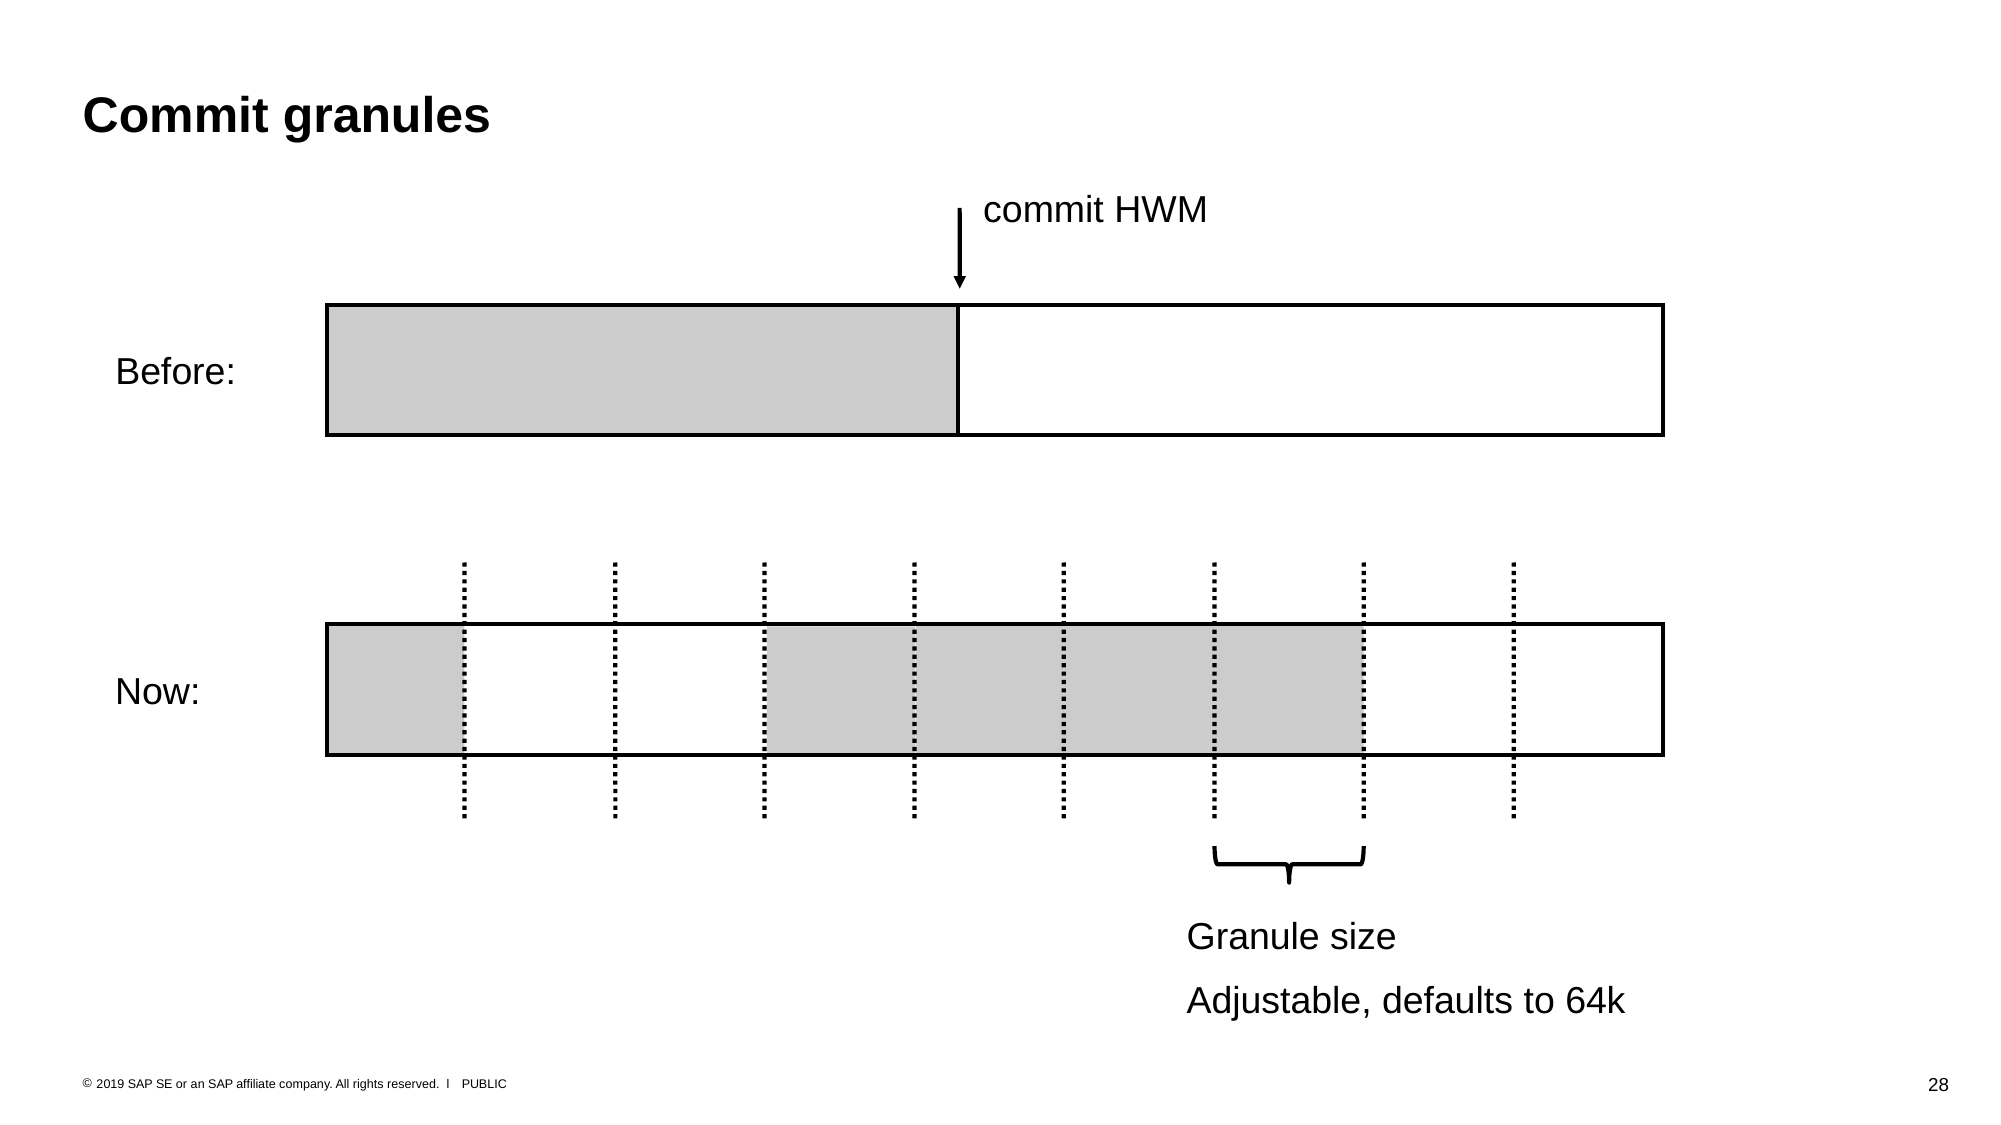

# Commit granules
commit HWM
Before:
Now:
Granule size
Adjustable, defaults to 64k